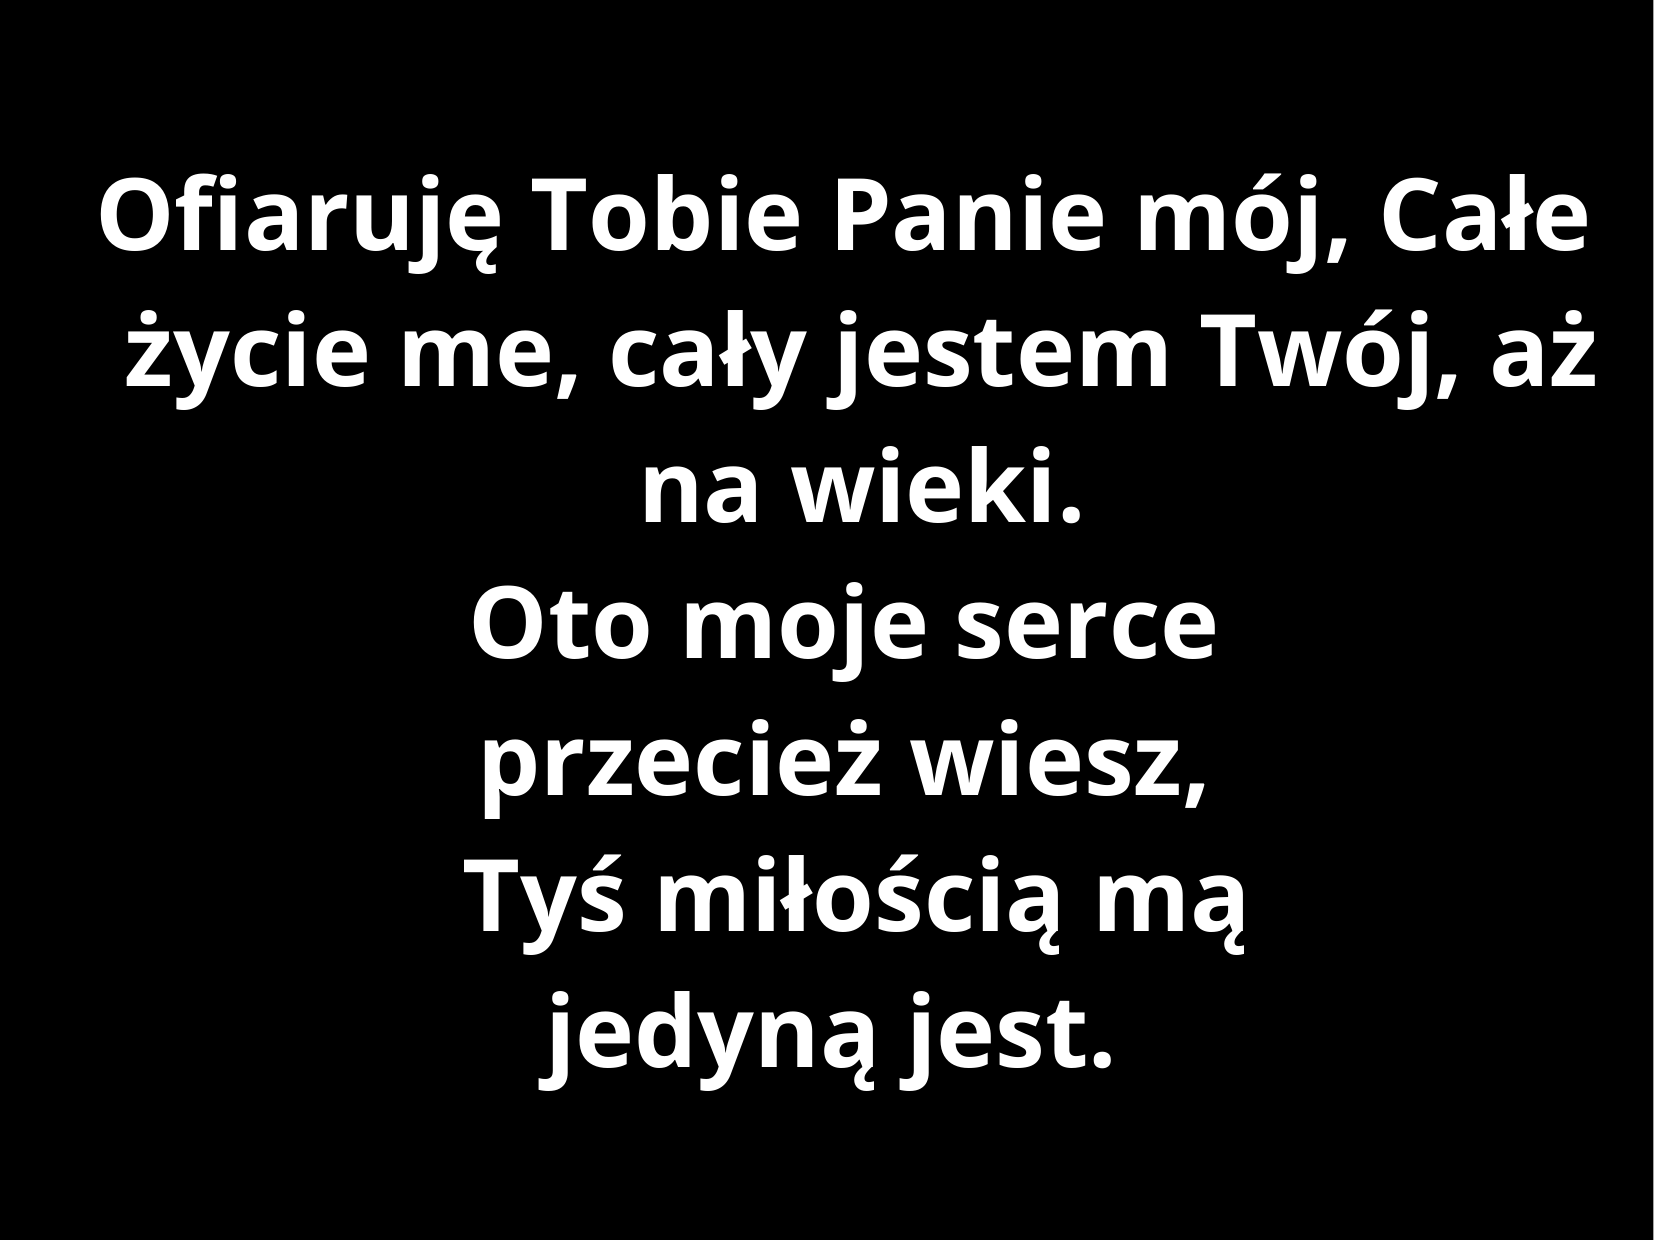

# Ofiaruję Tobie Panie mój, Całe życie me, cały jestem Twój, aż na wieki.
Oto moje serce
przecież wiesz,
 Tyś miłością mą
jedyną jest.